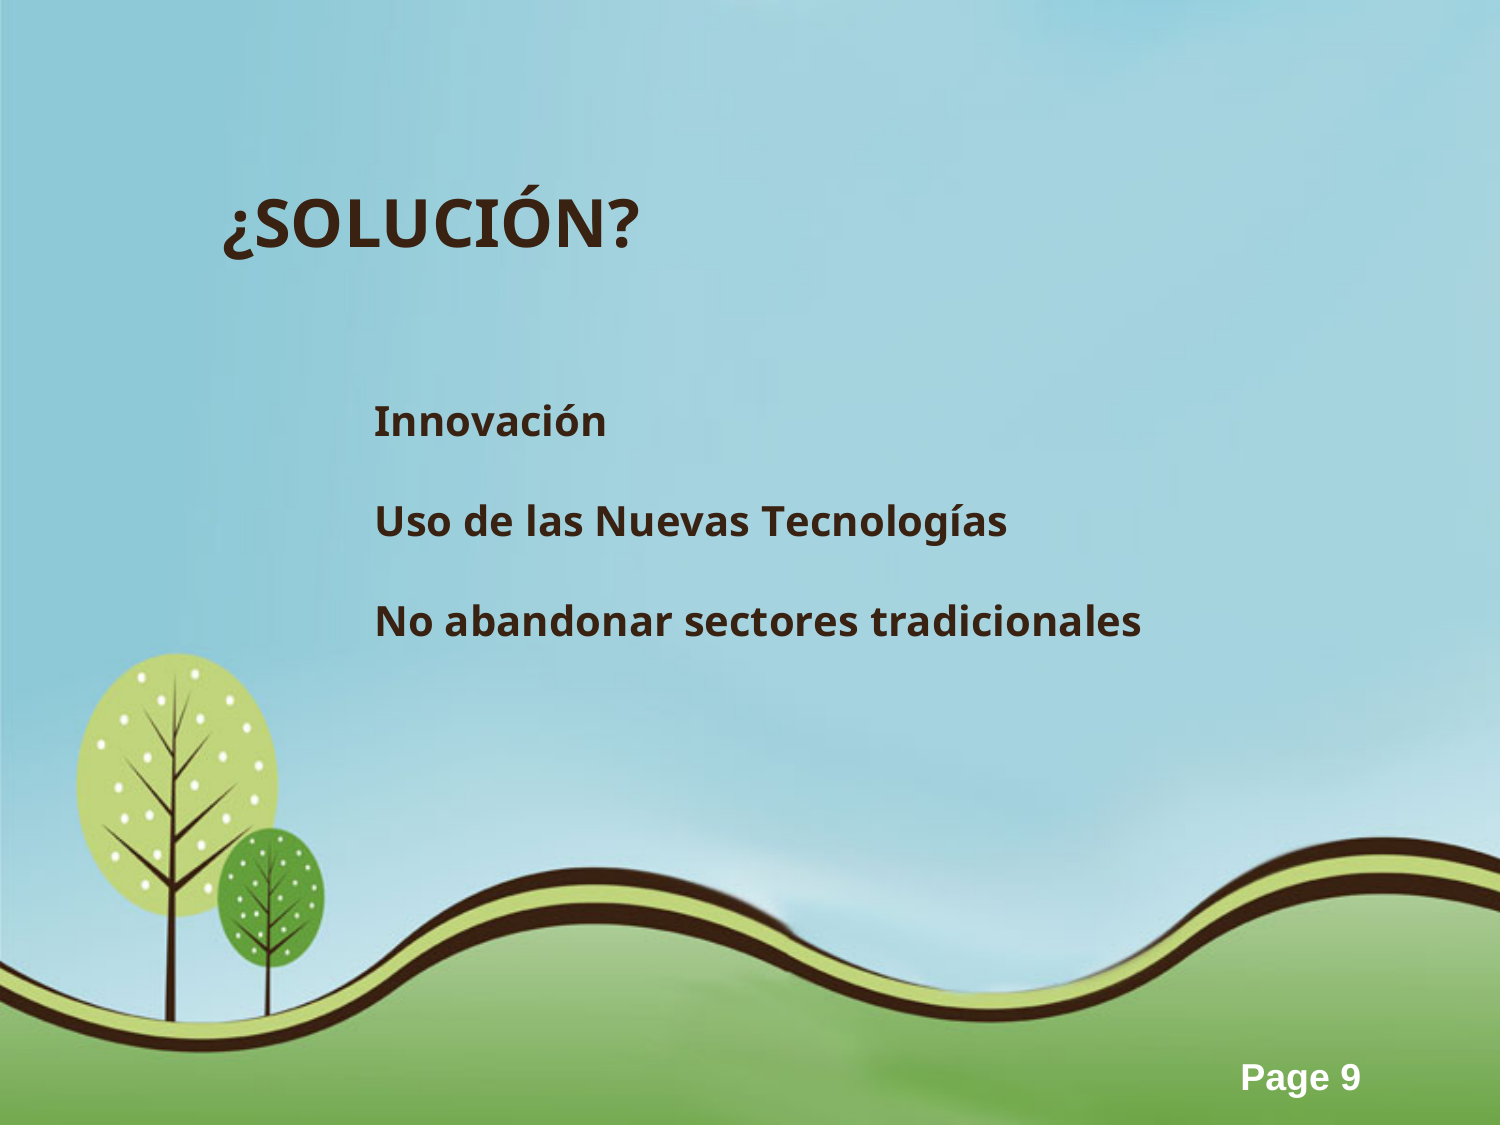

¿SOLUCIÓN?
Innovación
Uso de las Nuevas Tecnologías
No abandonar sectores tradicionales